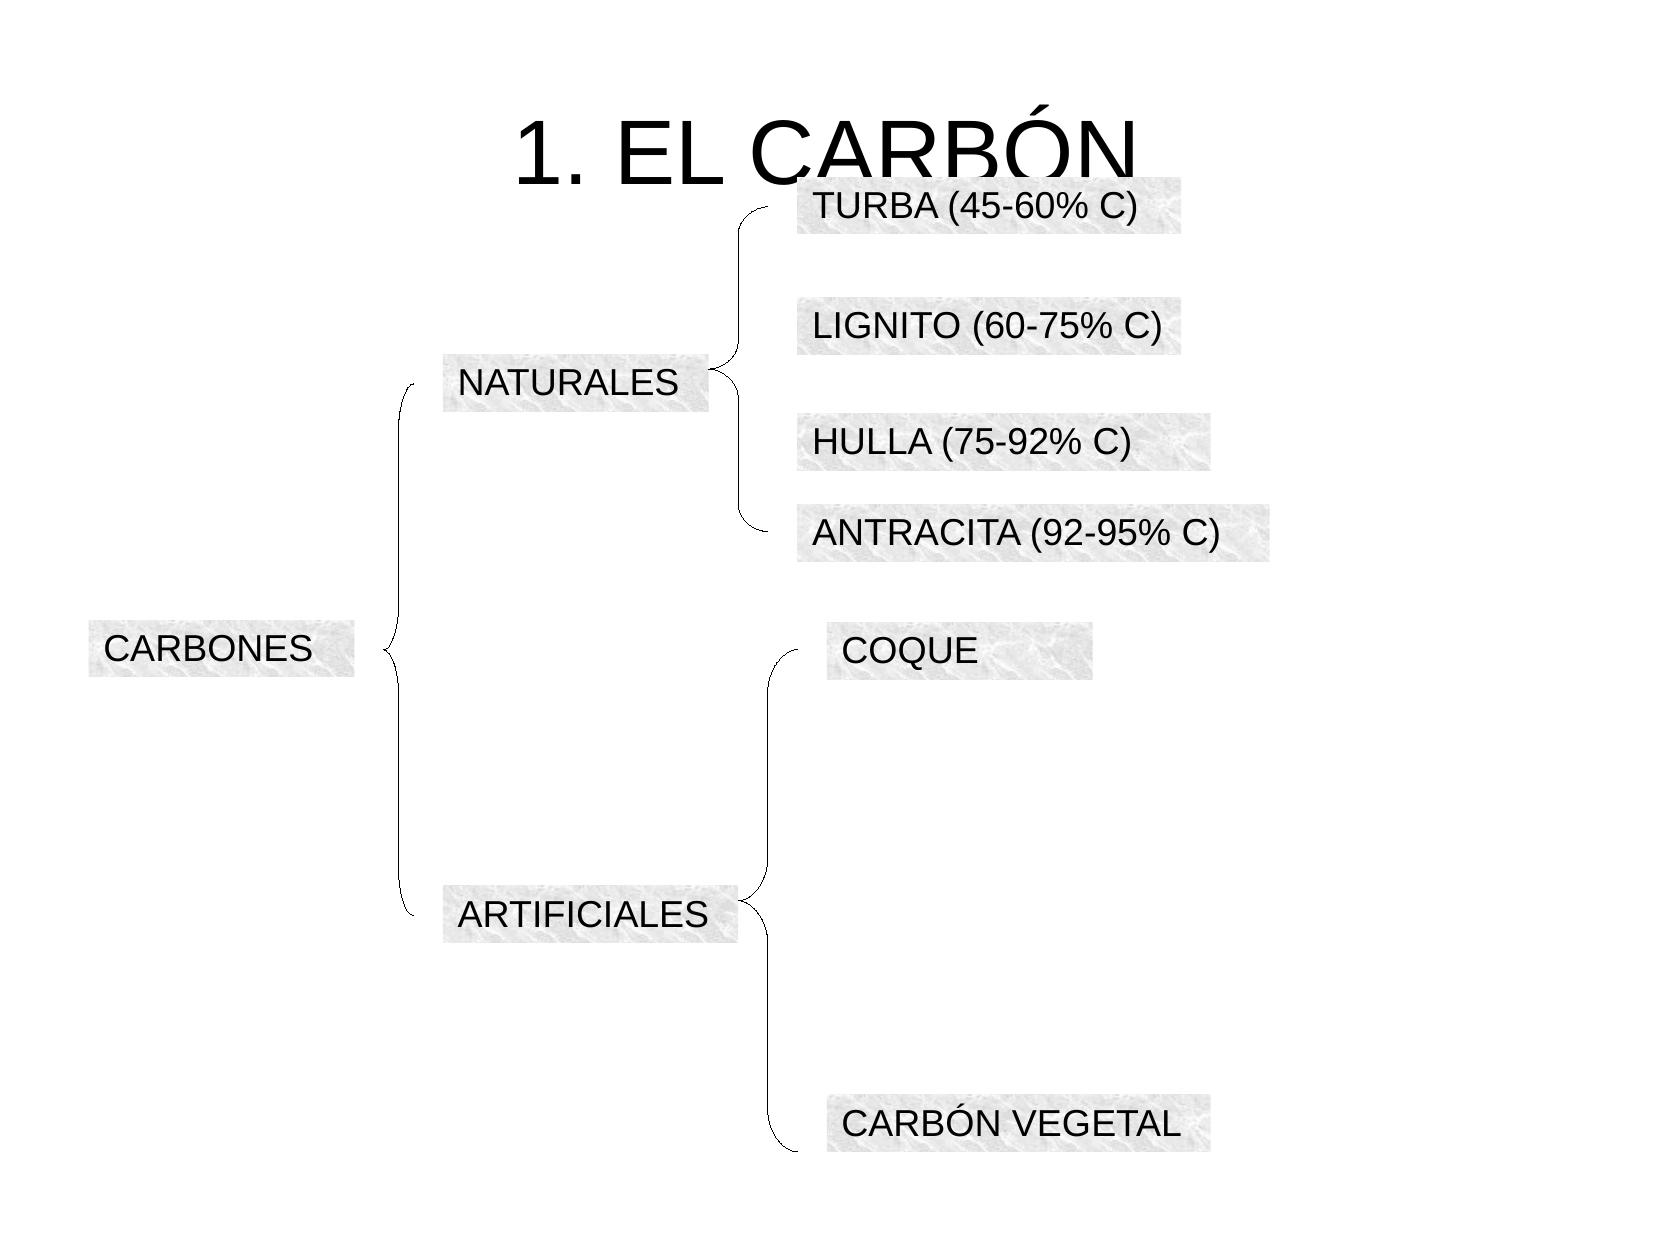

# 1. EL CARBÓN
TURBA (45-60% C)
LIGNITO (60-75% C)
NATURALES
HULLA (75-92% C)
ANTRACITA (92-95% C)
CARBONES
COQUE
ARTIFICIALES
CARBÓN VEGETAL